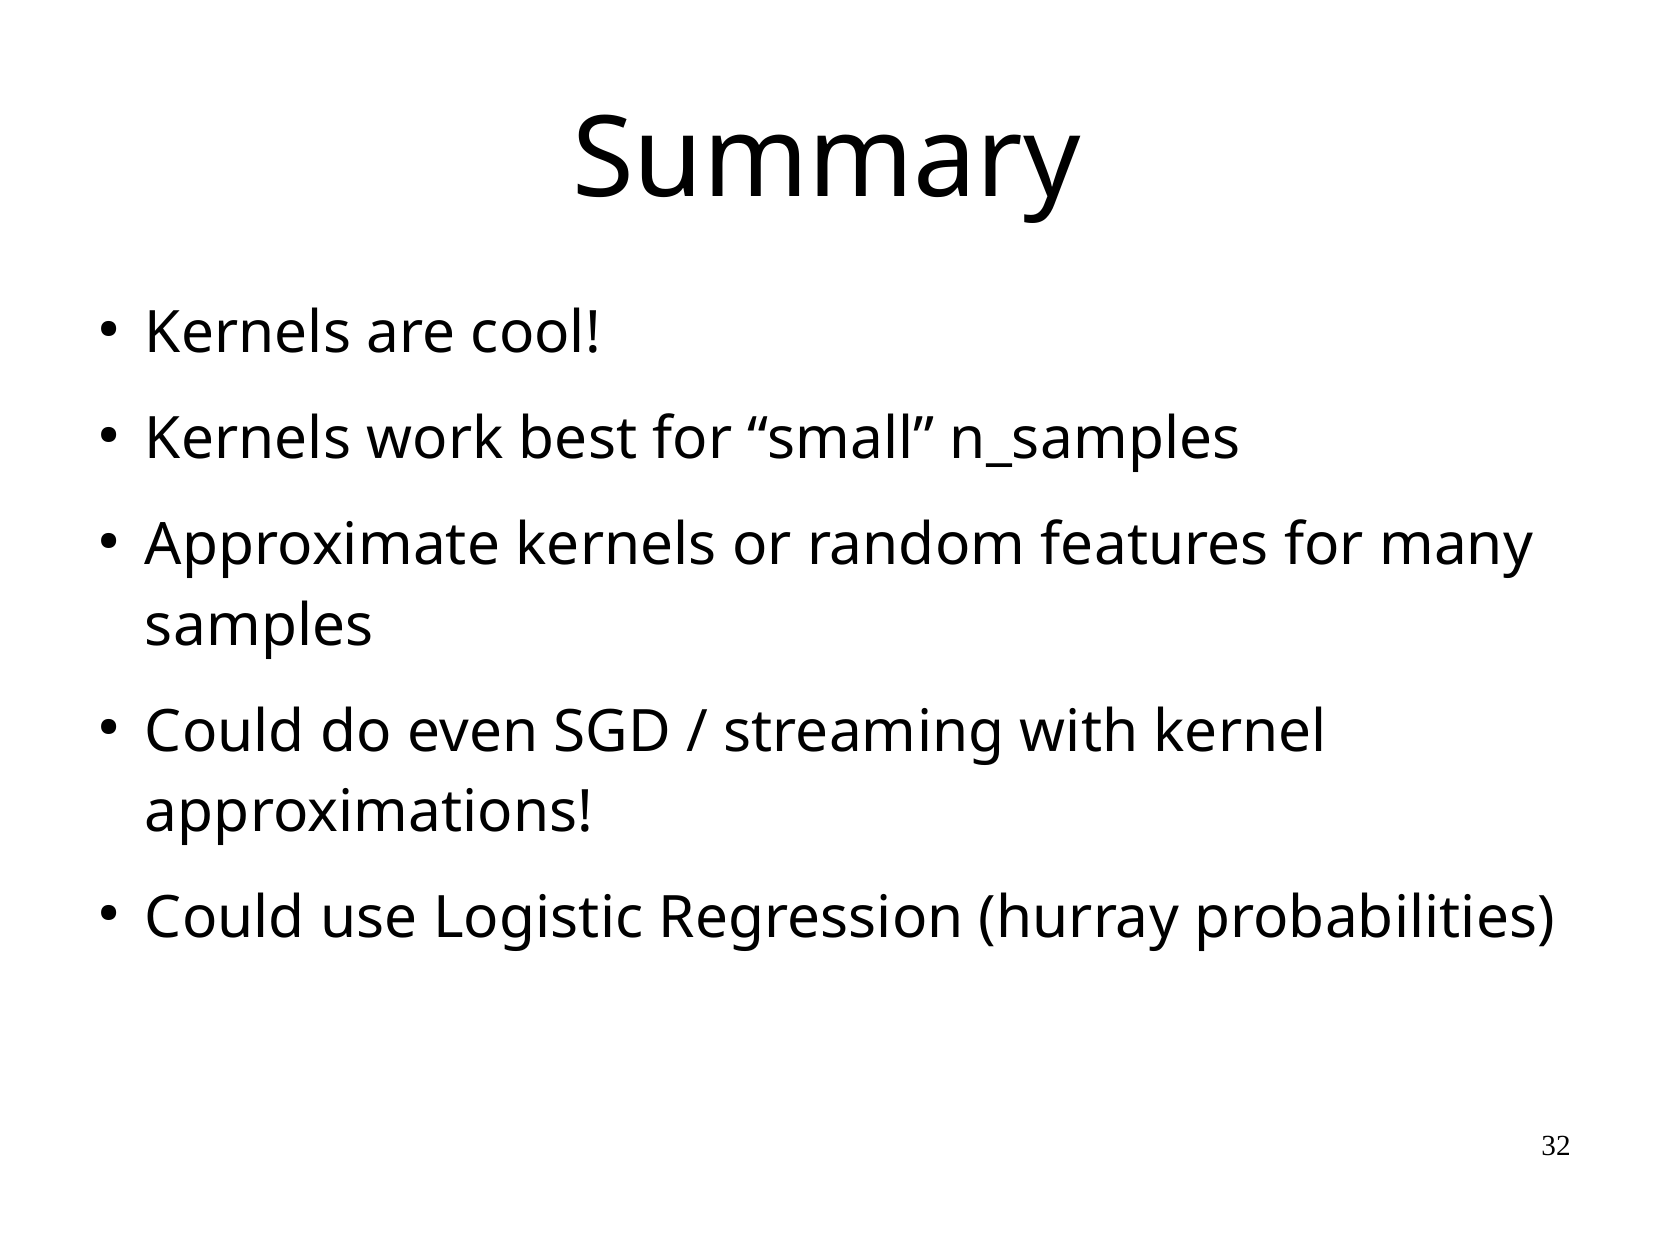

# Summary
Kernels are cool!
Kernels work best for “small” n_samples
Approximate kernels or random features for many samples
Could do even SGD / streaming with kernel approximations!
Could use Logistic Regression (hurray probabilities)
32